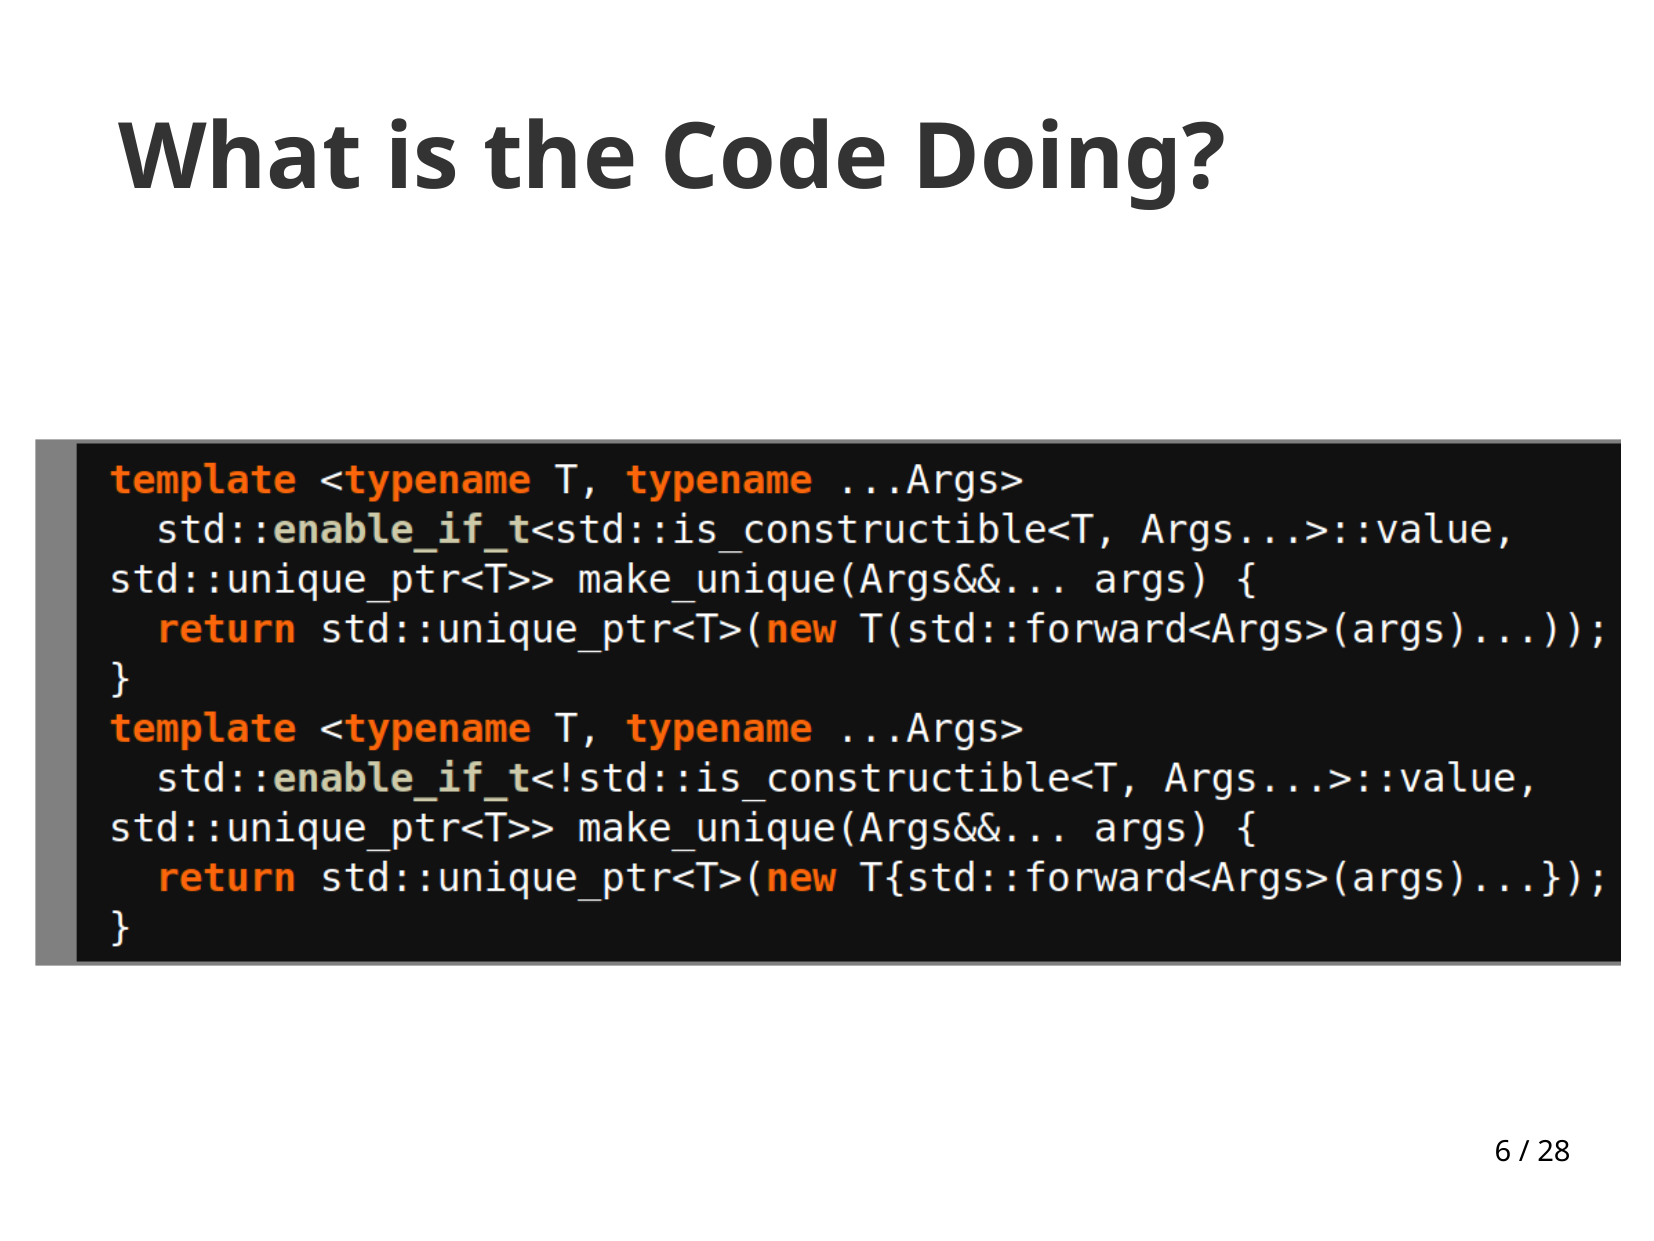

# What is the Code Doing?
6